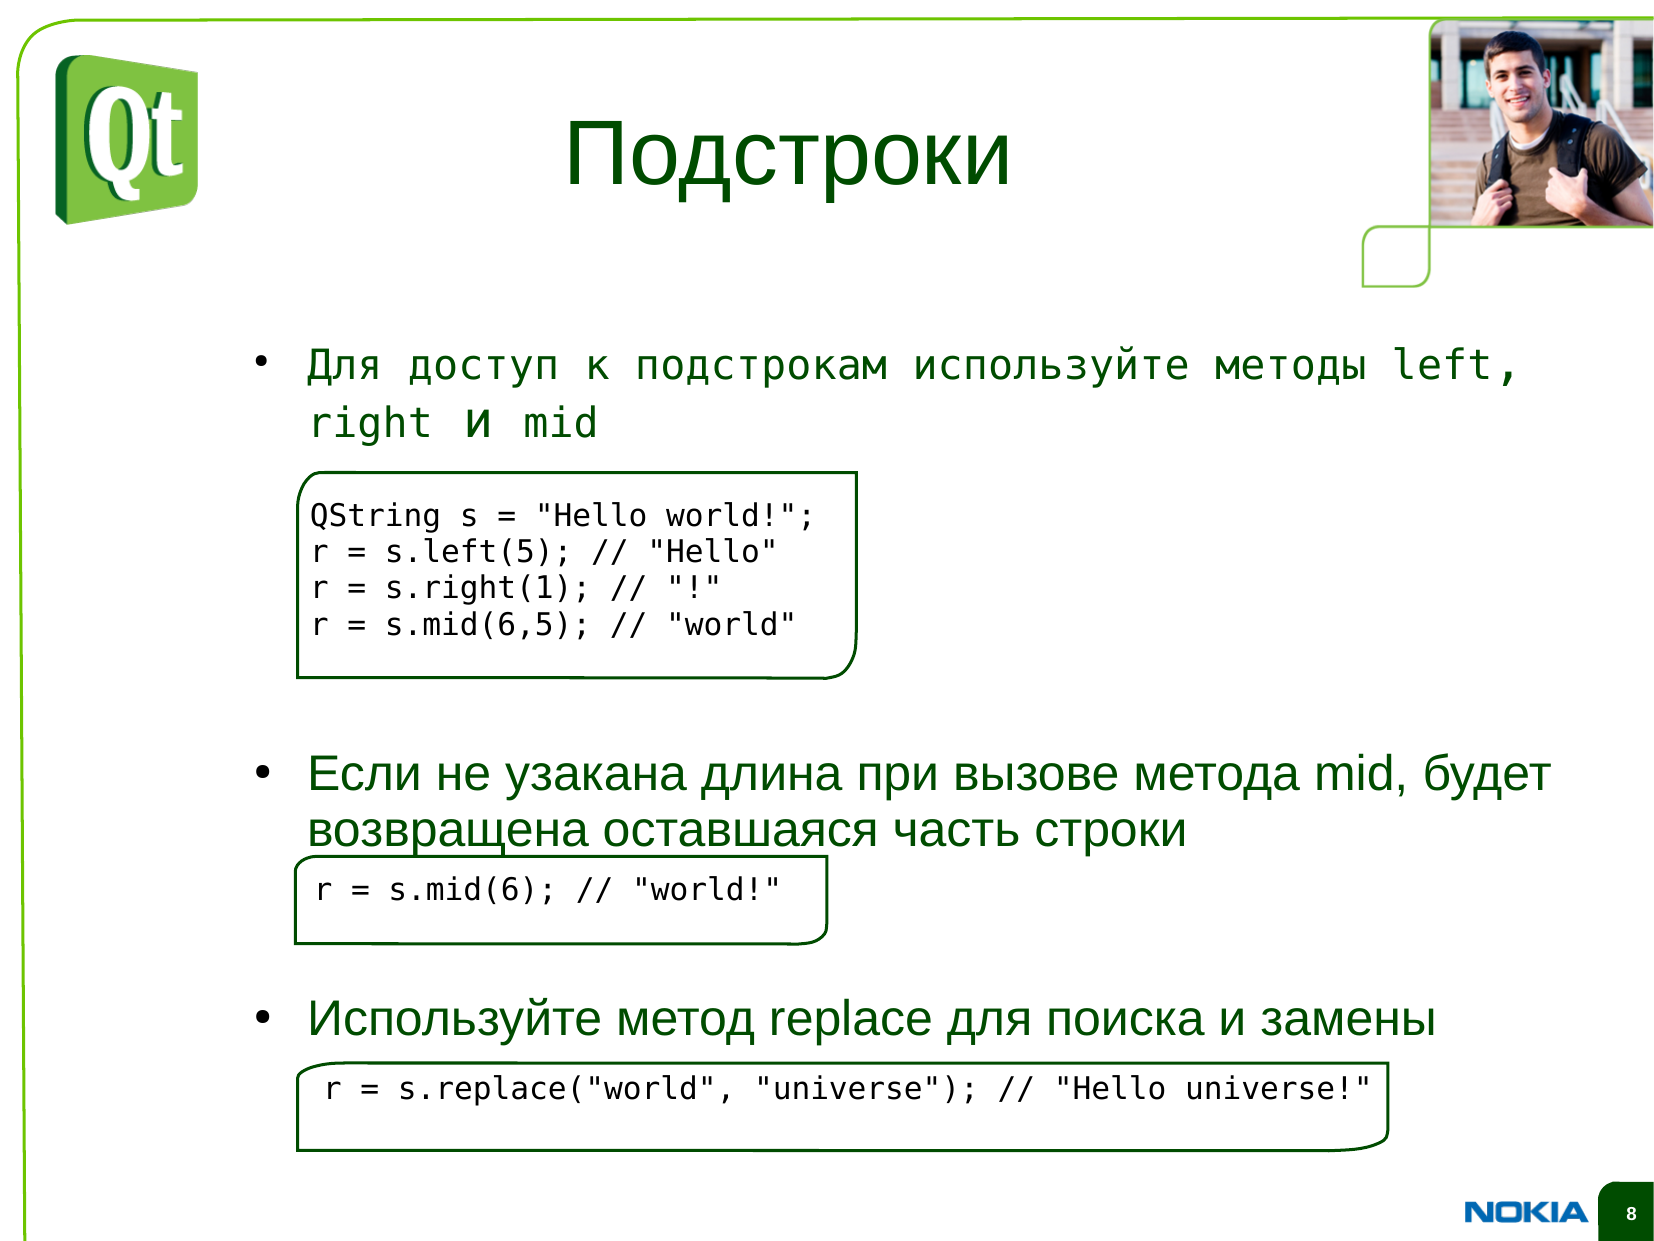

# Подстроки
Для доступ к подстрокам используйте методы left, right и mid
Если не узакана длина при вызове метода mid, будет возвращена оставшаяся часть строки
Используйте метод replace для поиска и замены
QString s = "Hello world!";
r = s.left(5); // "Hello"
r = s.right(1); // "!"
r = s.mid(6,5); // "world"
r = s.mid(6); // "world!"
r = s.replace("world", "universe"); // "Hello universe!"